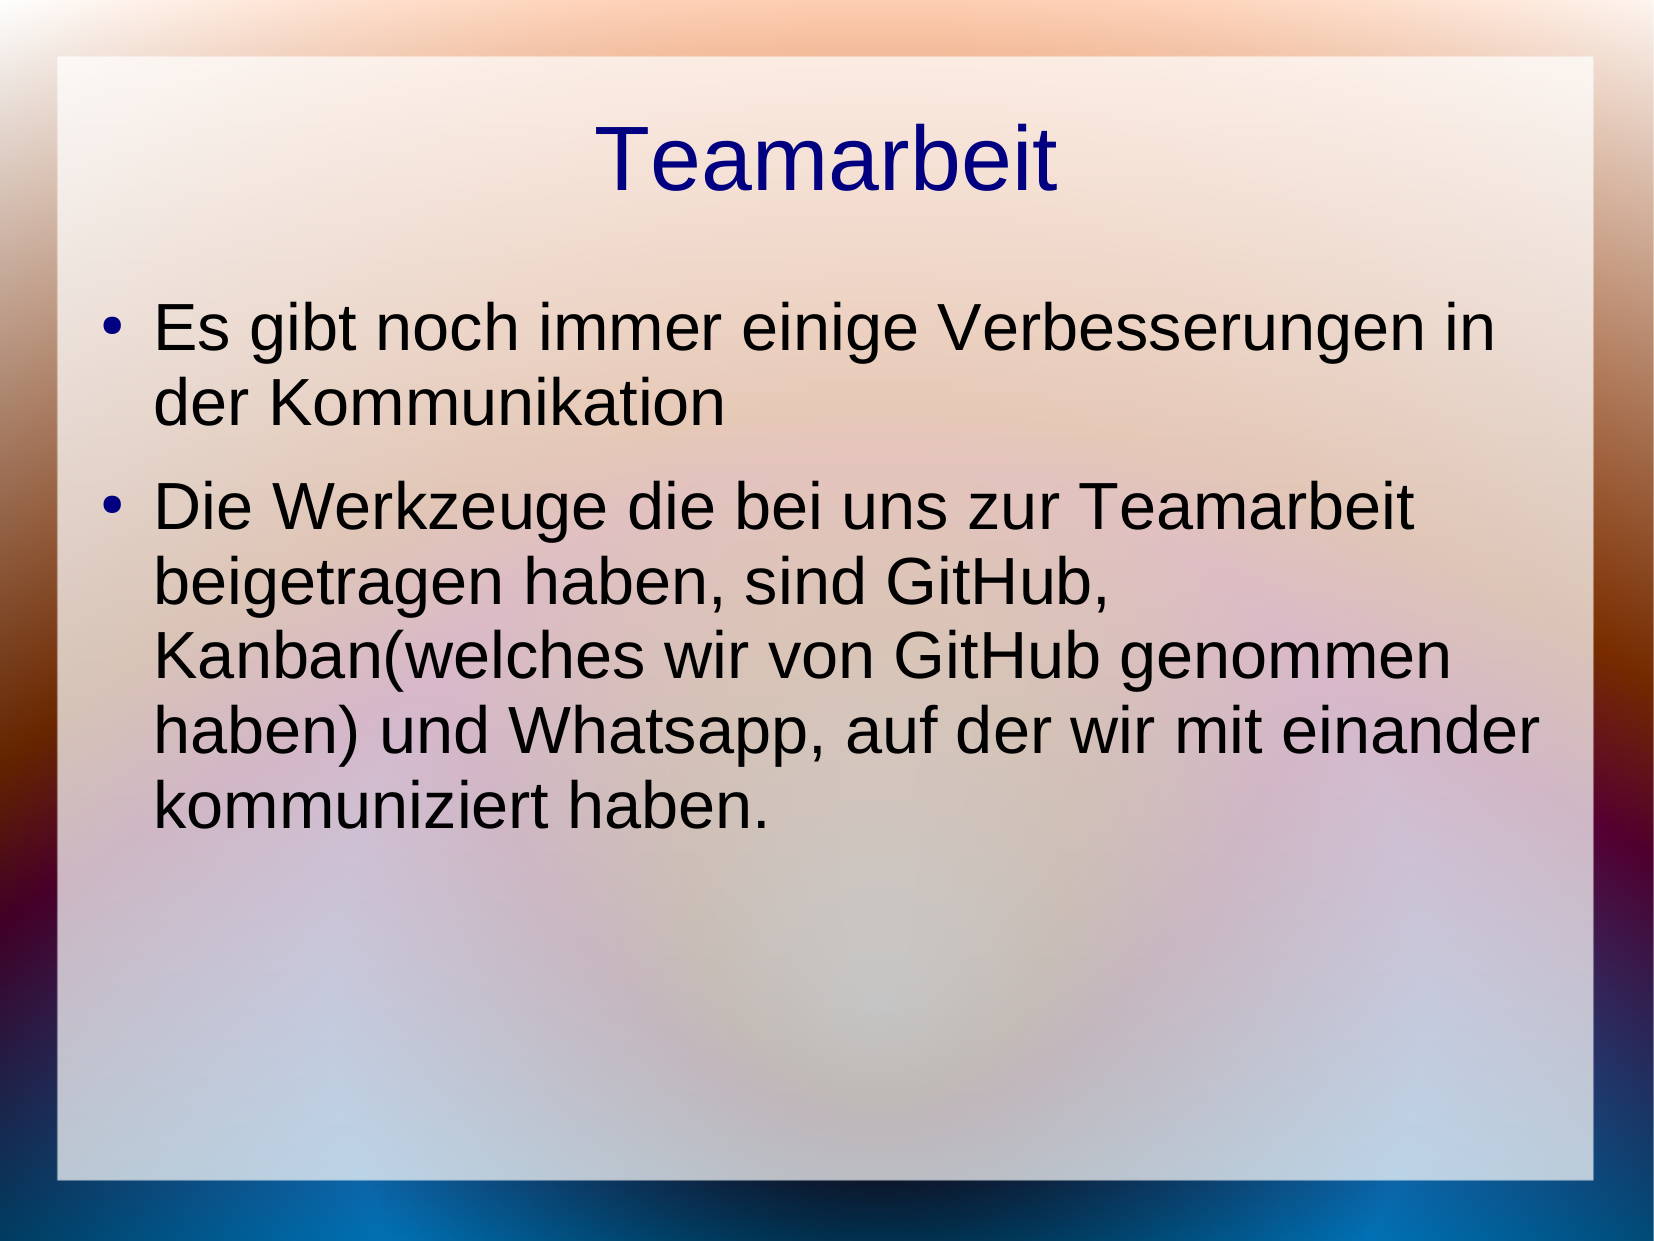

# Teamarbeit
Es gibt noch immer einige Verbesserungen in der Kommunikation
Die Werkzeuge die bei uns zur Teamarbeit beigetragen haben, sind GitHub, Kanban(welches wir von GitHub genommen haben) und Whatsapp, auf der wir mit einander kommuniziert haben.